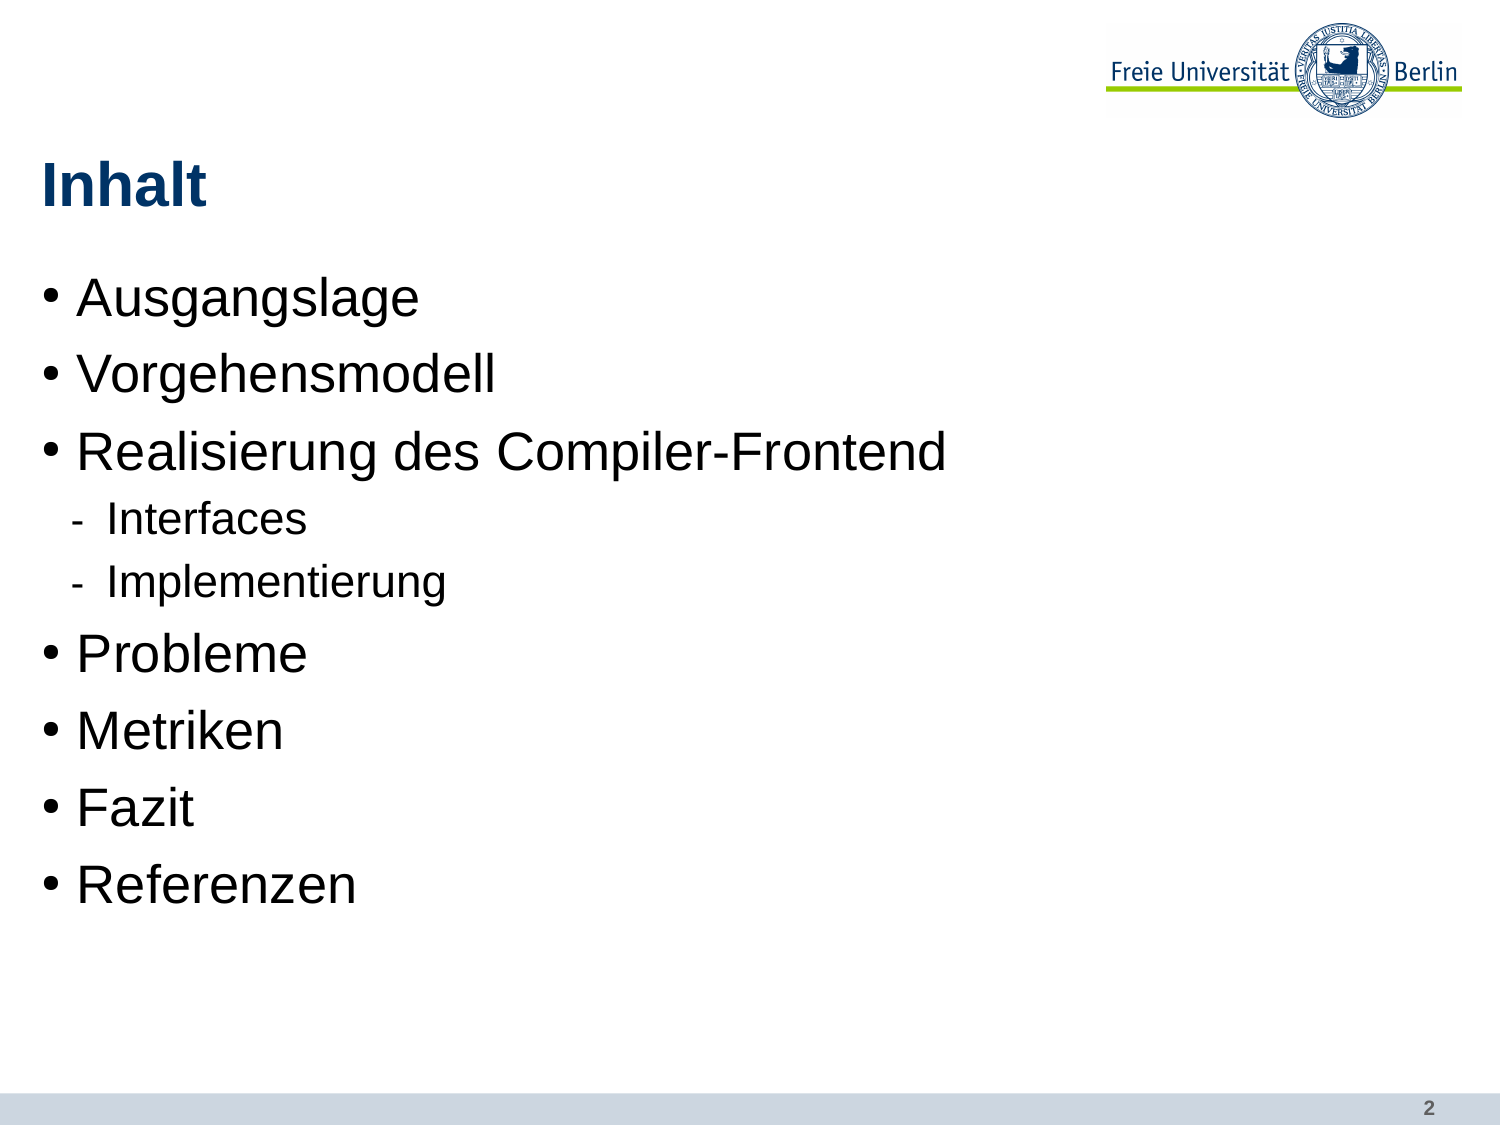

# Inhalt
Ausgangslage
Vorgehensmodell
Realisierung des Compiler-Frontend
Interfaces
Implementierung
Probleme
Metriken
Fazit
Referenzen